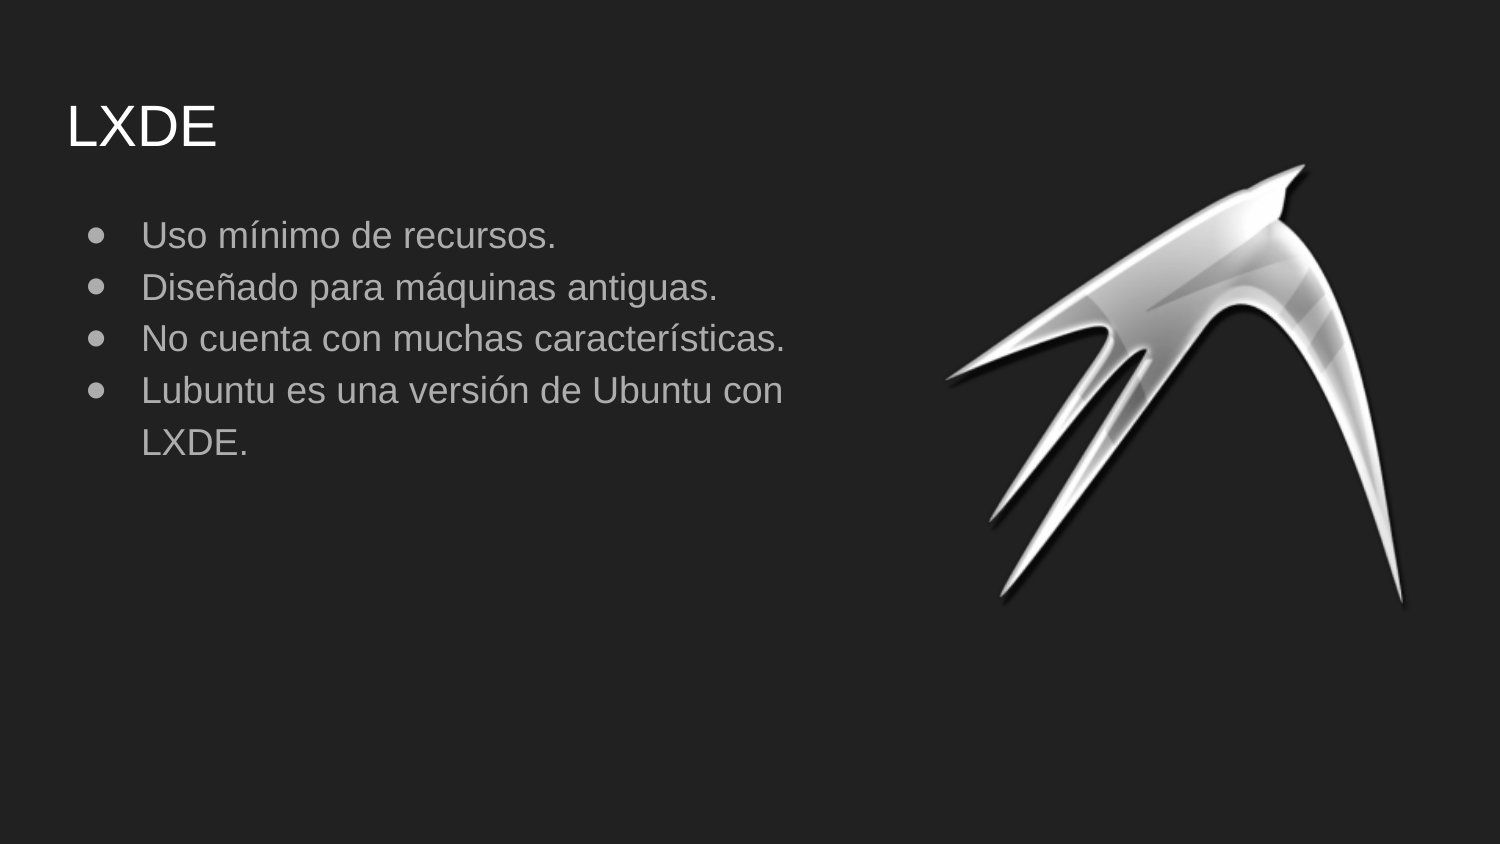

# LXDE
Uso mínimo de recursos.
Diseñado para máquinas antiguas.
No cuenta con muchas características.
Lubuntu es una versión de Ubuntu con LXDE.